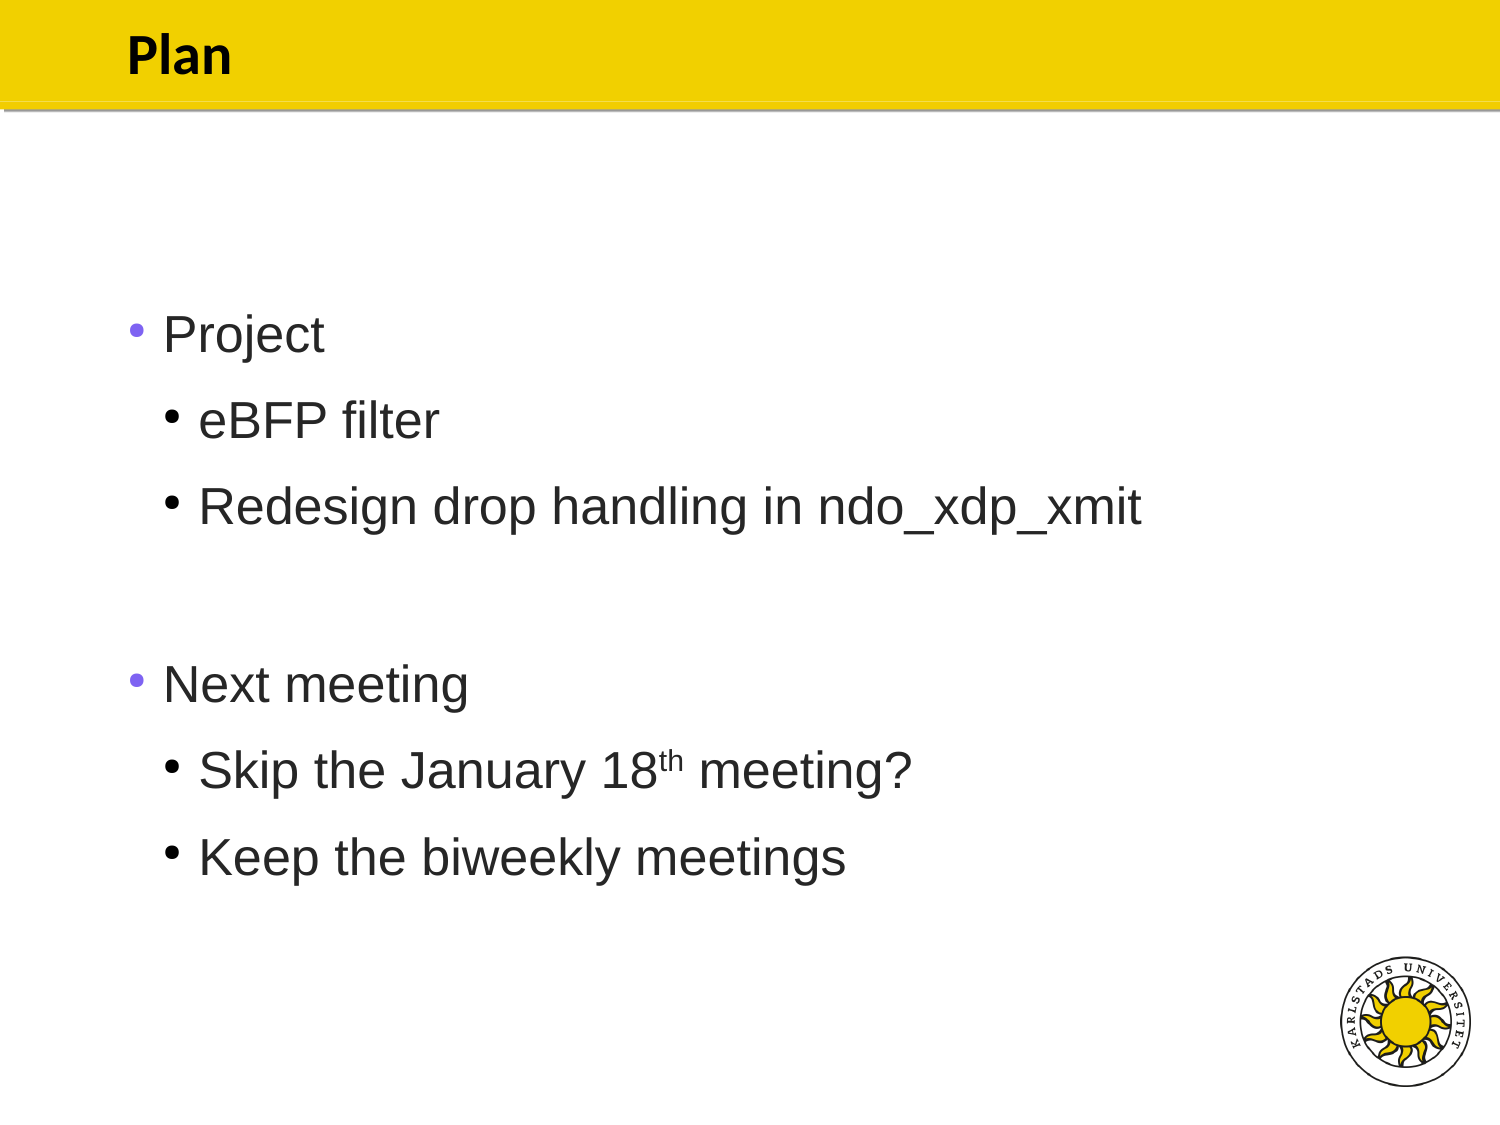

# Plan
Project
eBFP filter
Redesign drop handling in ndo_xdp_xmit
Next meeting
Skip the January 18th meeting?
Keep the biweekly meetings